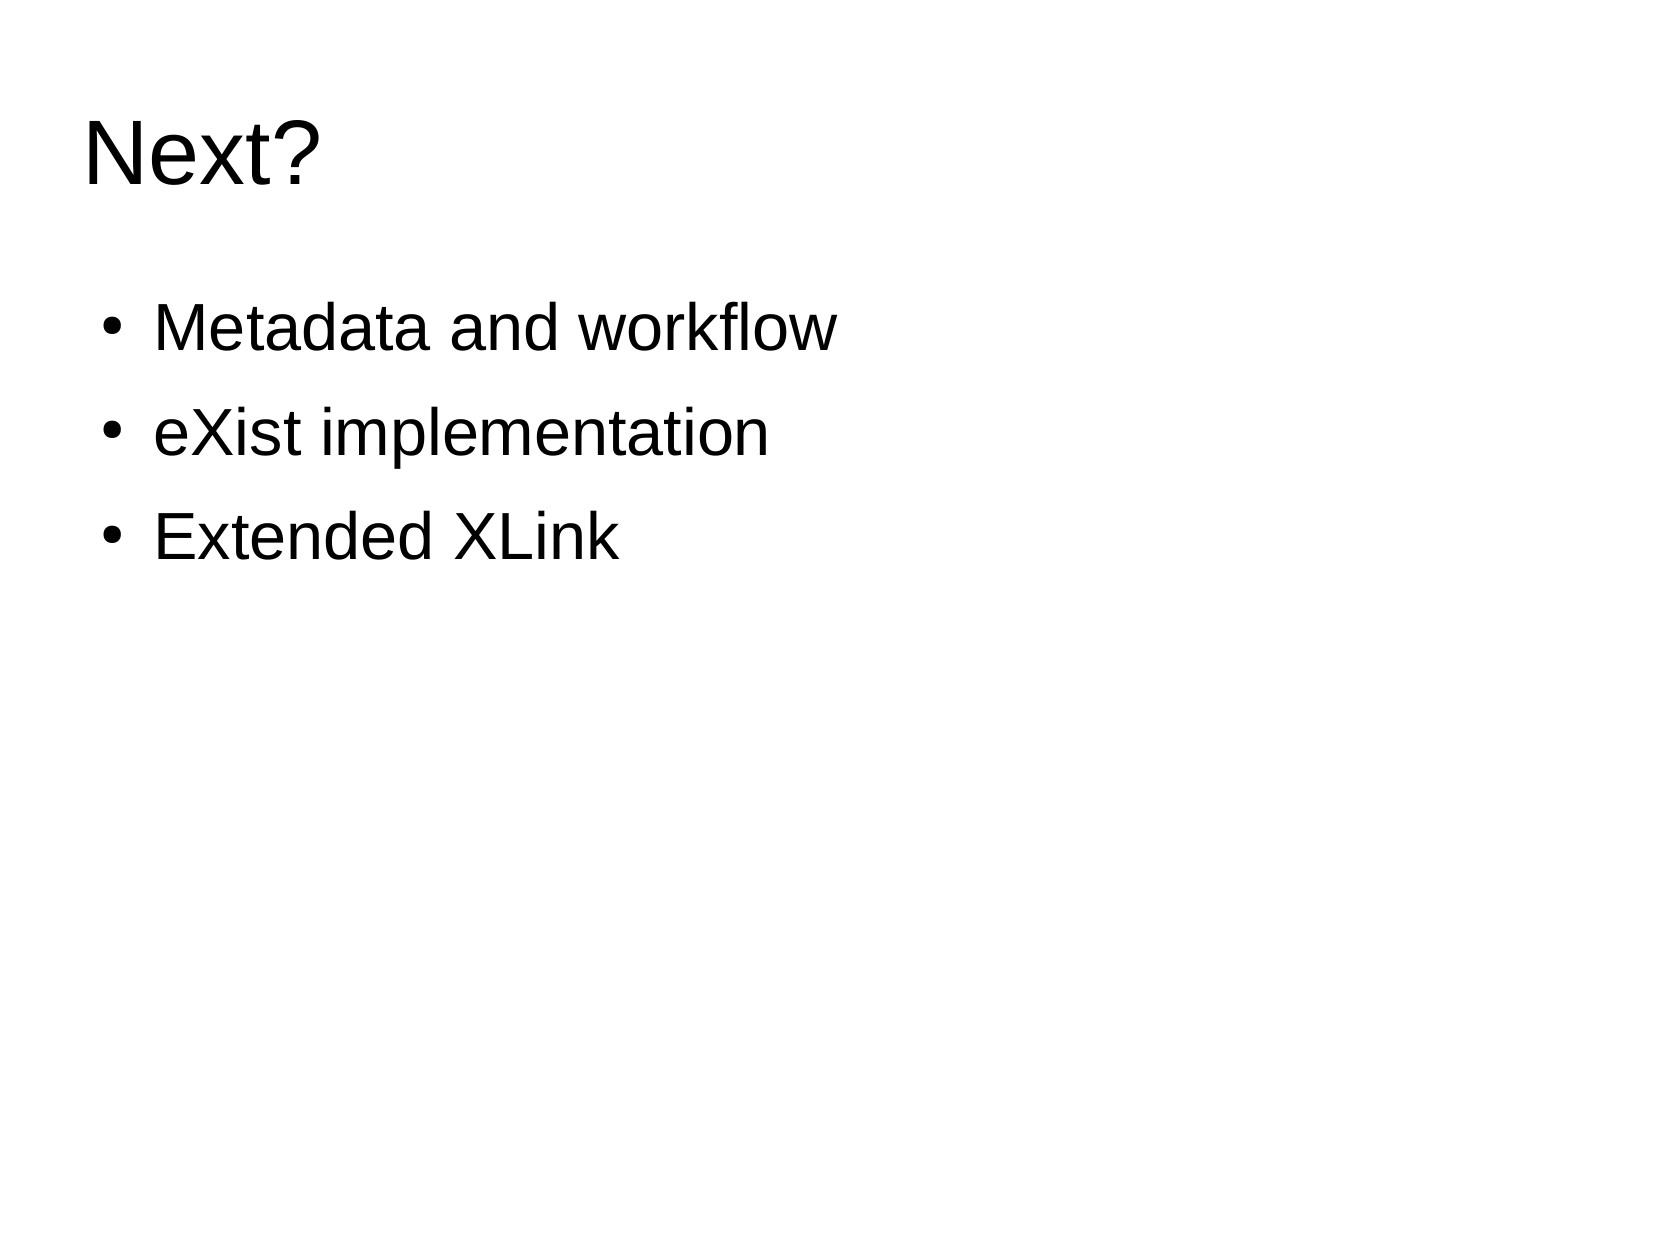

# Next?
Metadata and workflow
eXist implementation
Extended XLink